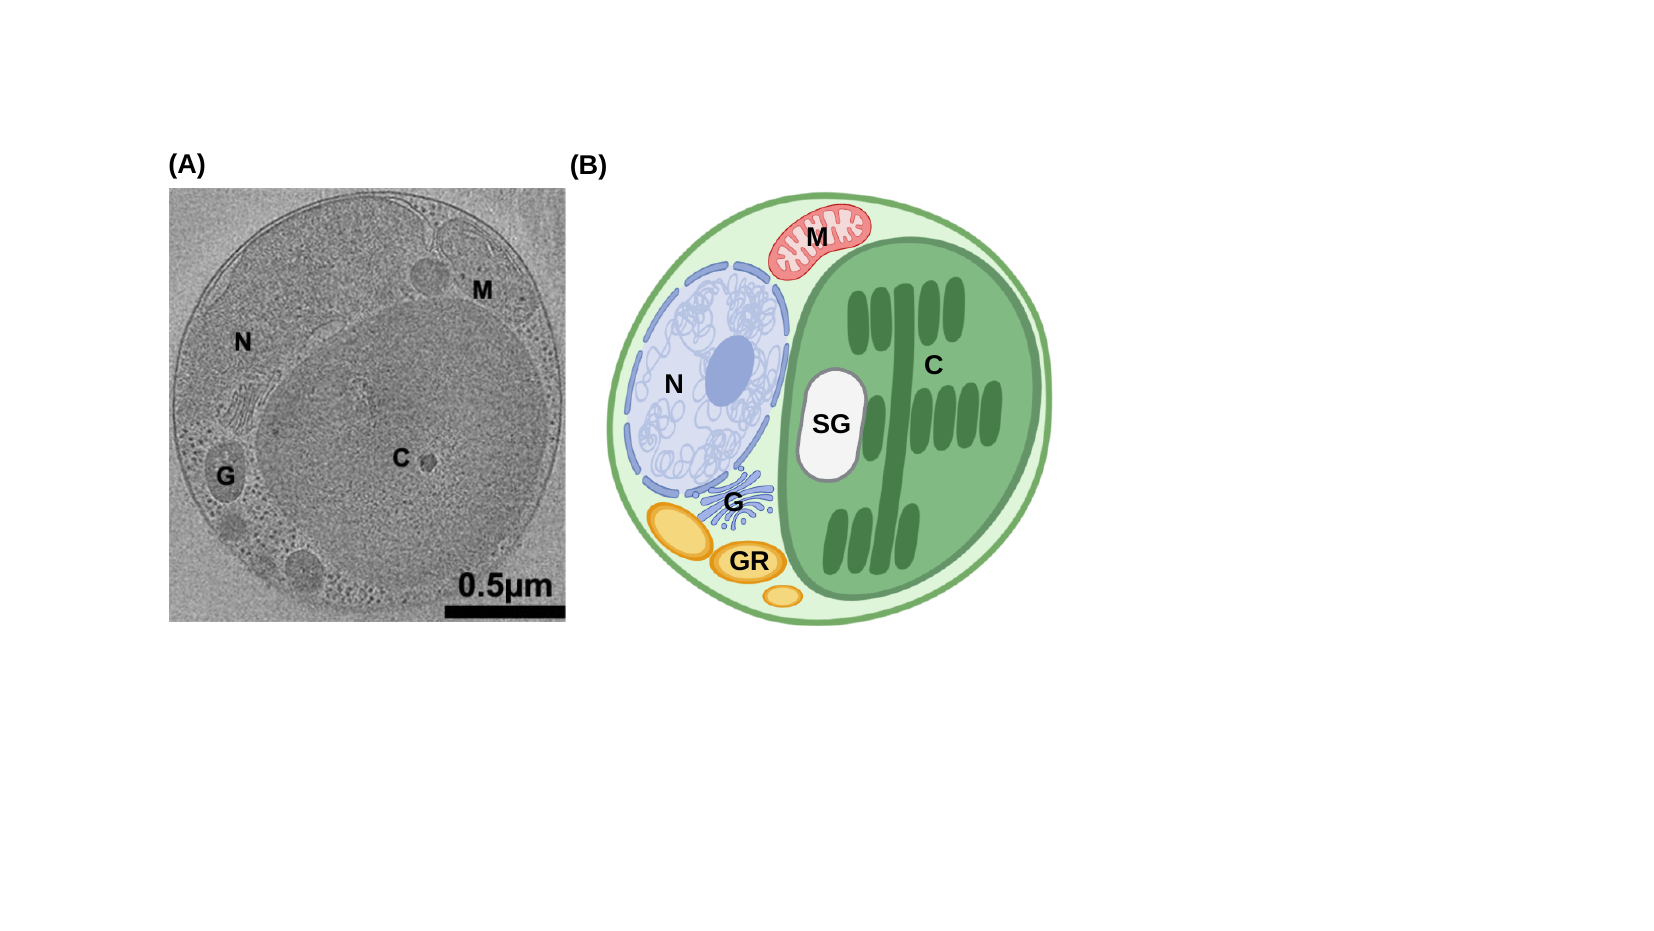

(A)
(B)
M
C
N
SG
G
GR